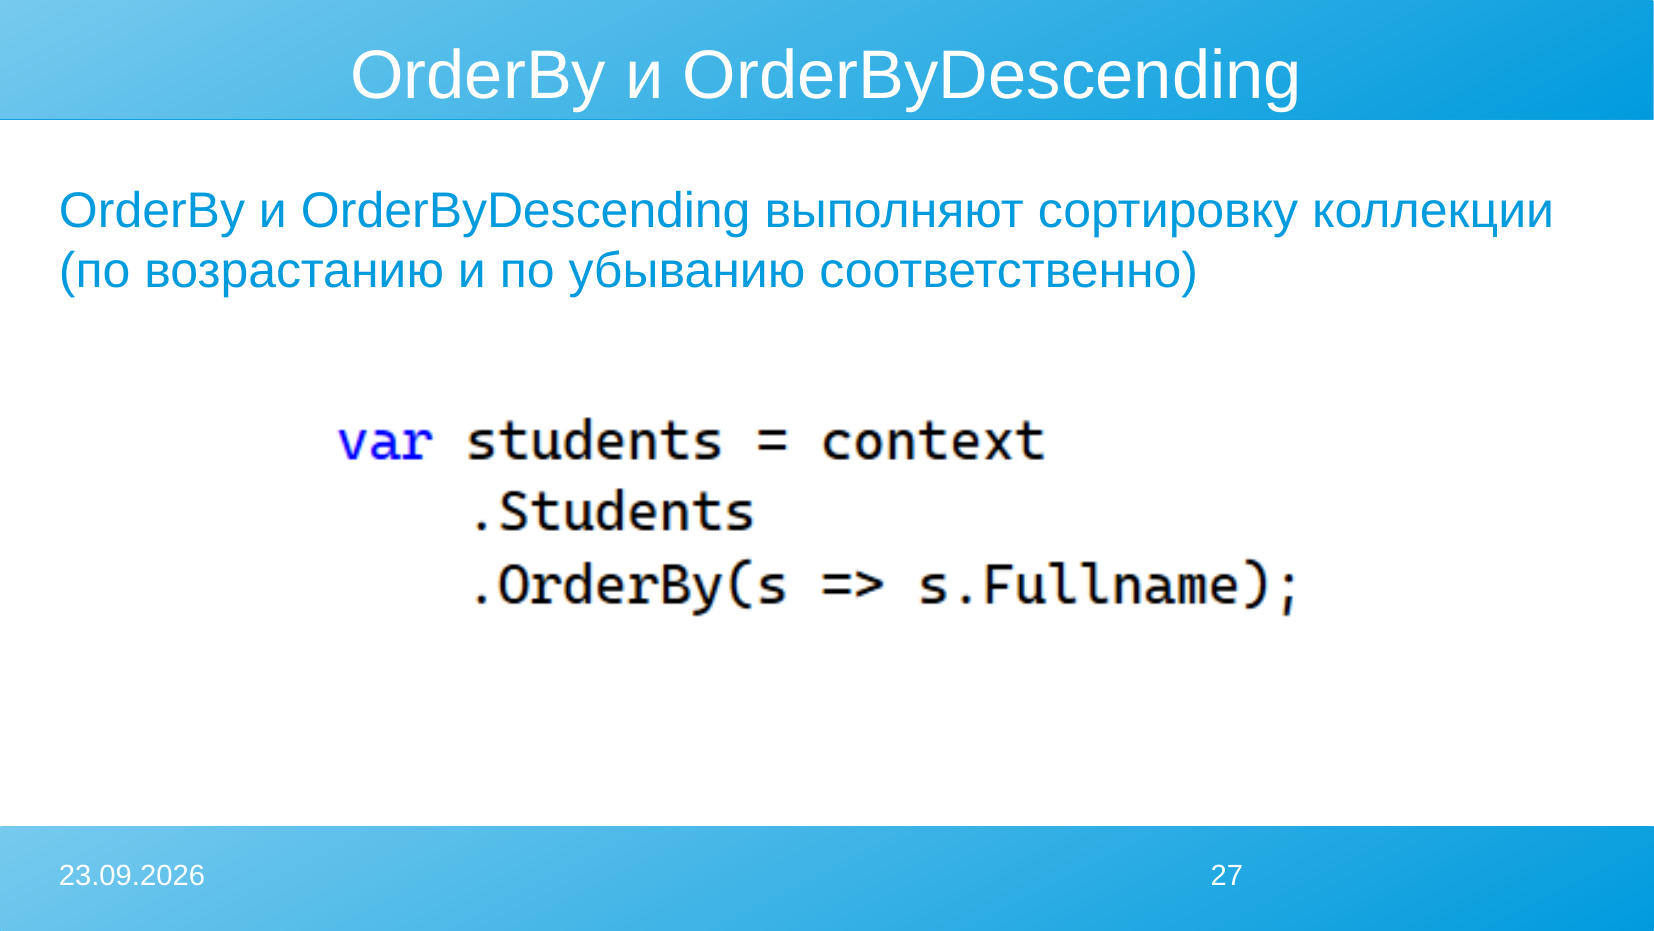

# OrderBy и OrderByDescending
OrderBy и OrderByDescending выполняют сортировку коллекции (по возрастанию и по убыванию соответственно)